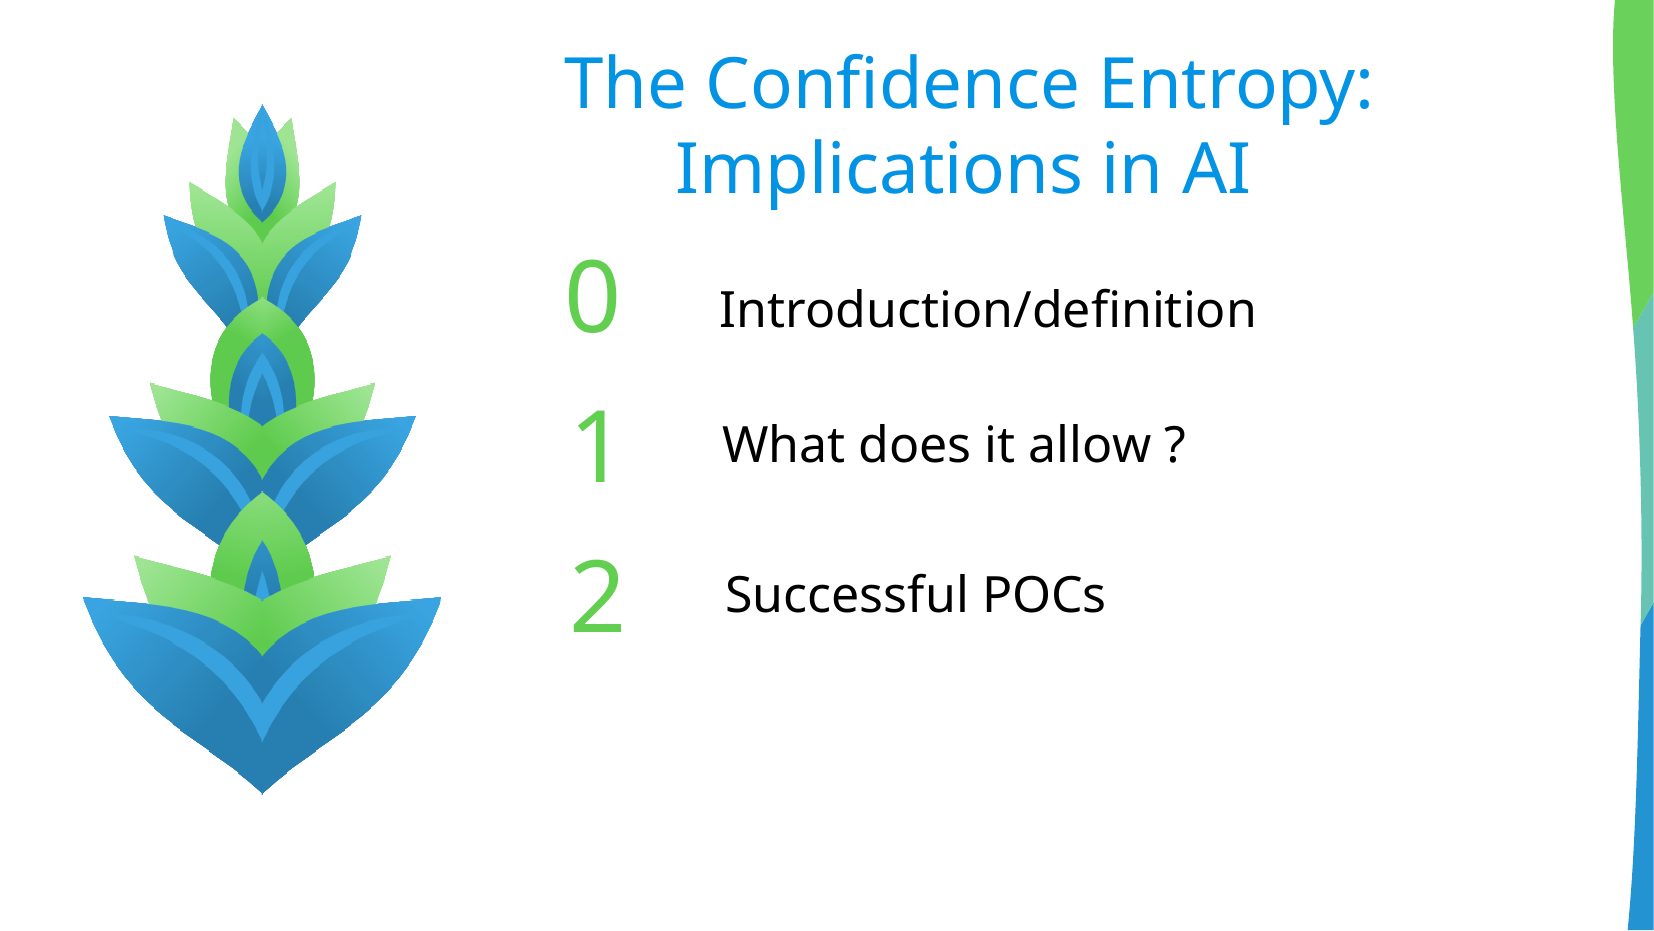

The Confidence Entropy:
 Implications in AI
0
Introduction/definition
1
What does it allow ?
2
Successful POCs